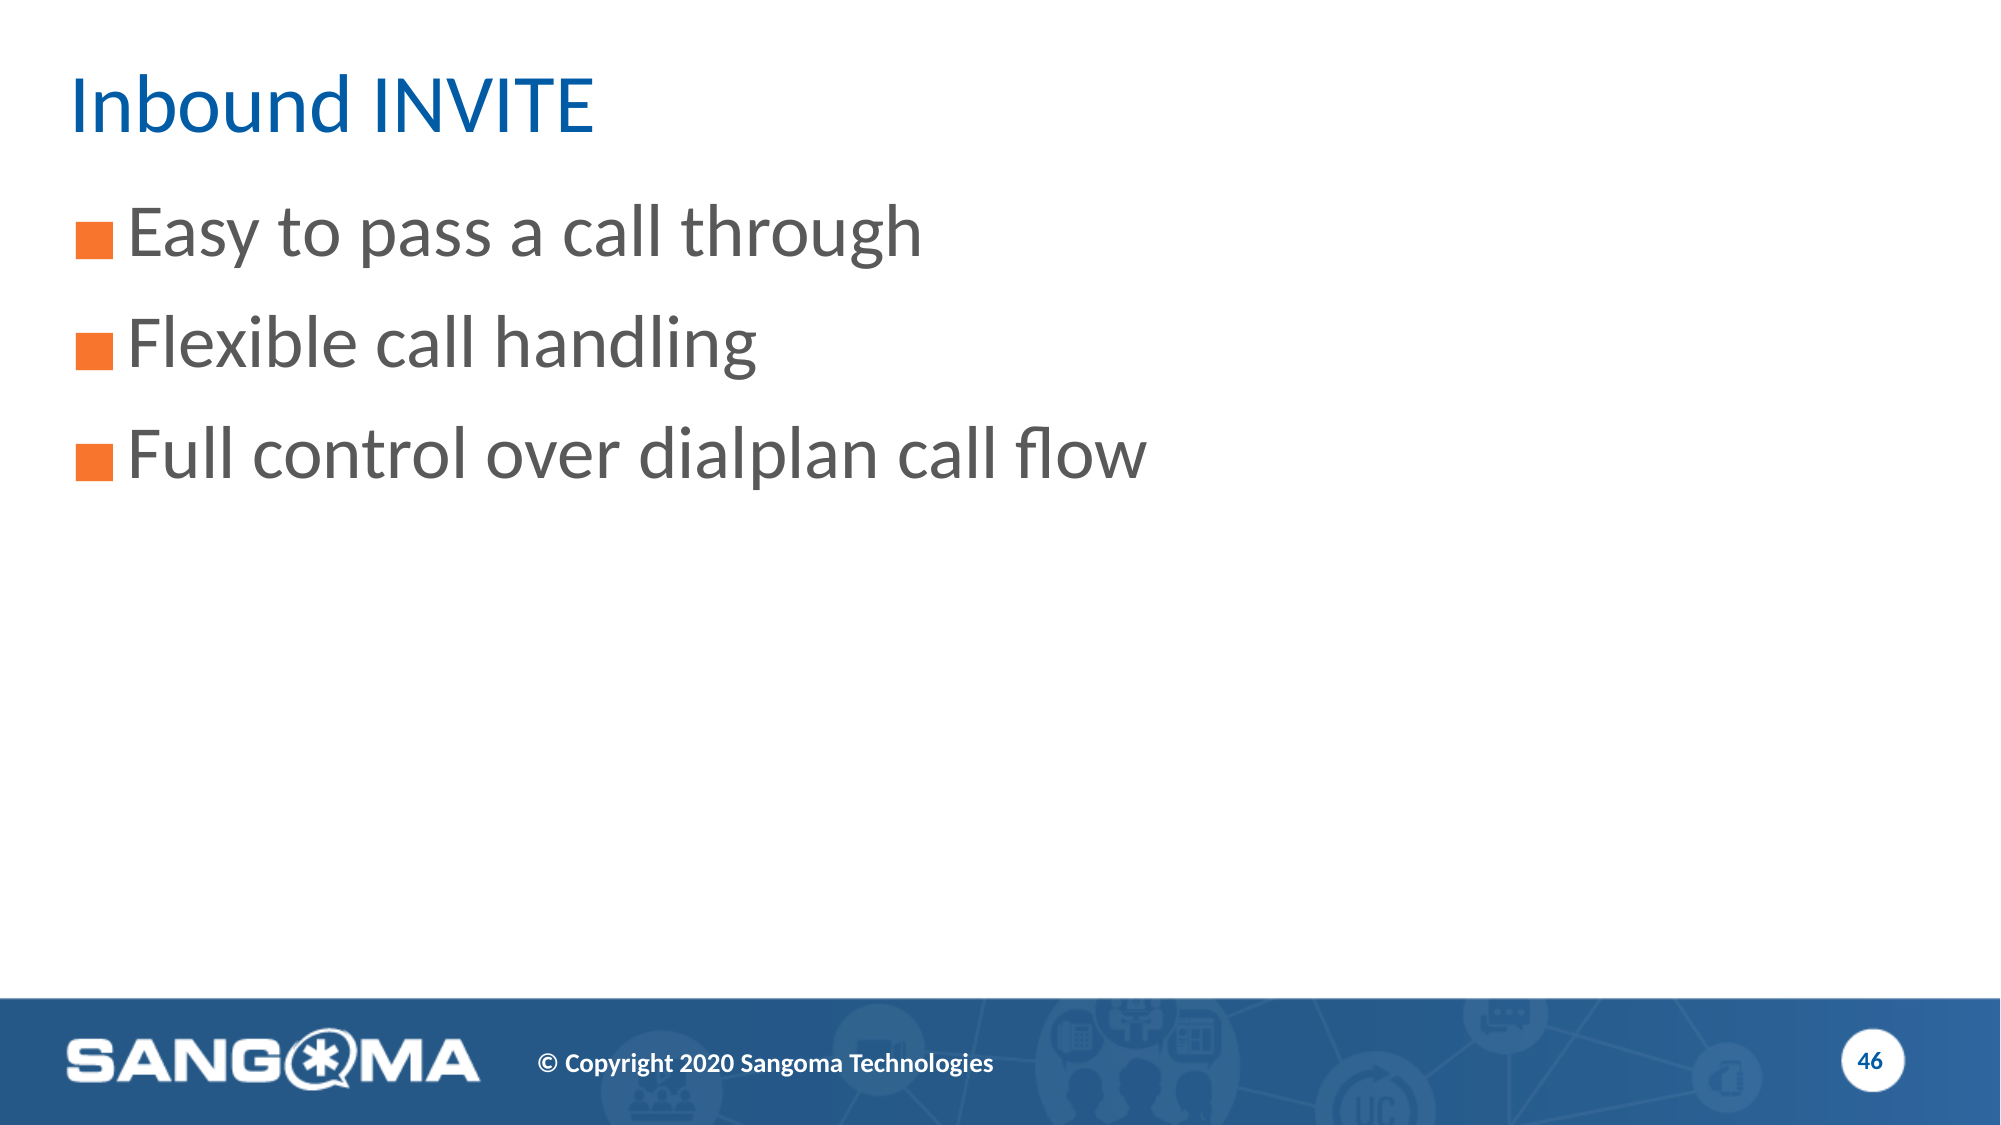

# Inbound INVITE
Easy to pass a call through
Flexible call handling
Full control over dialplan call flow